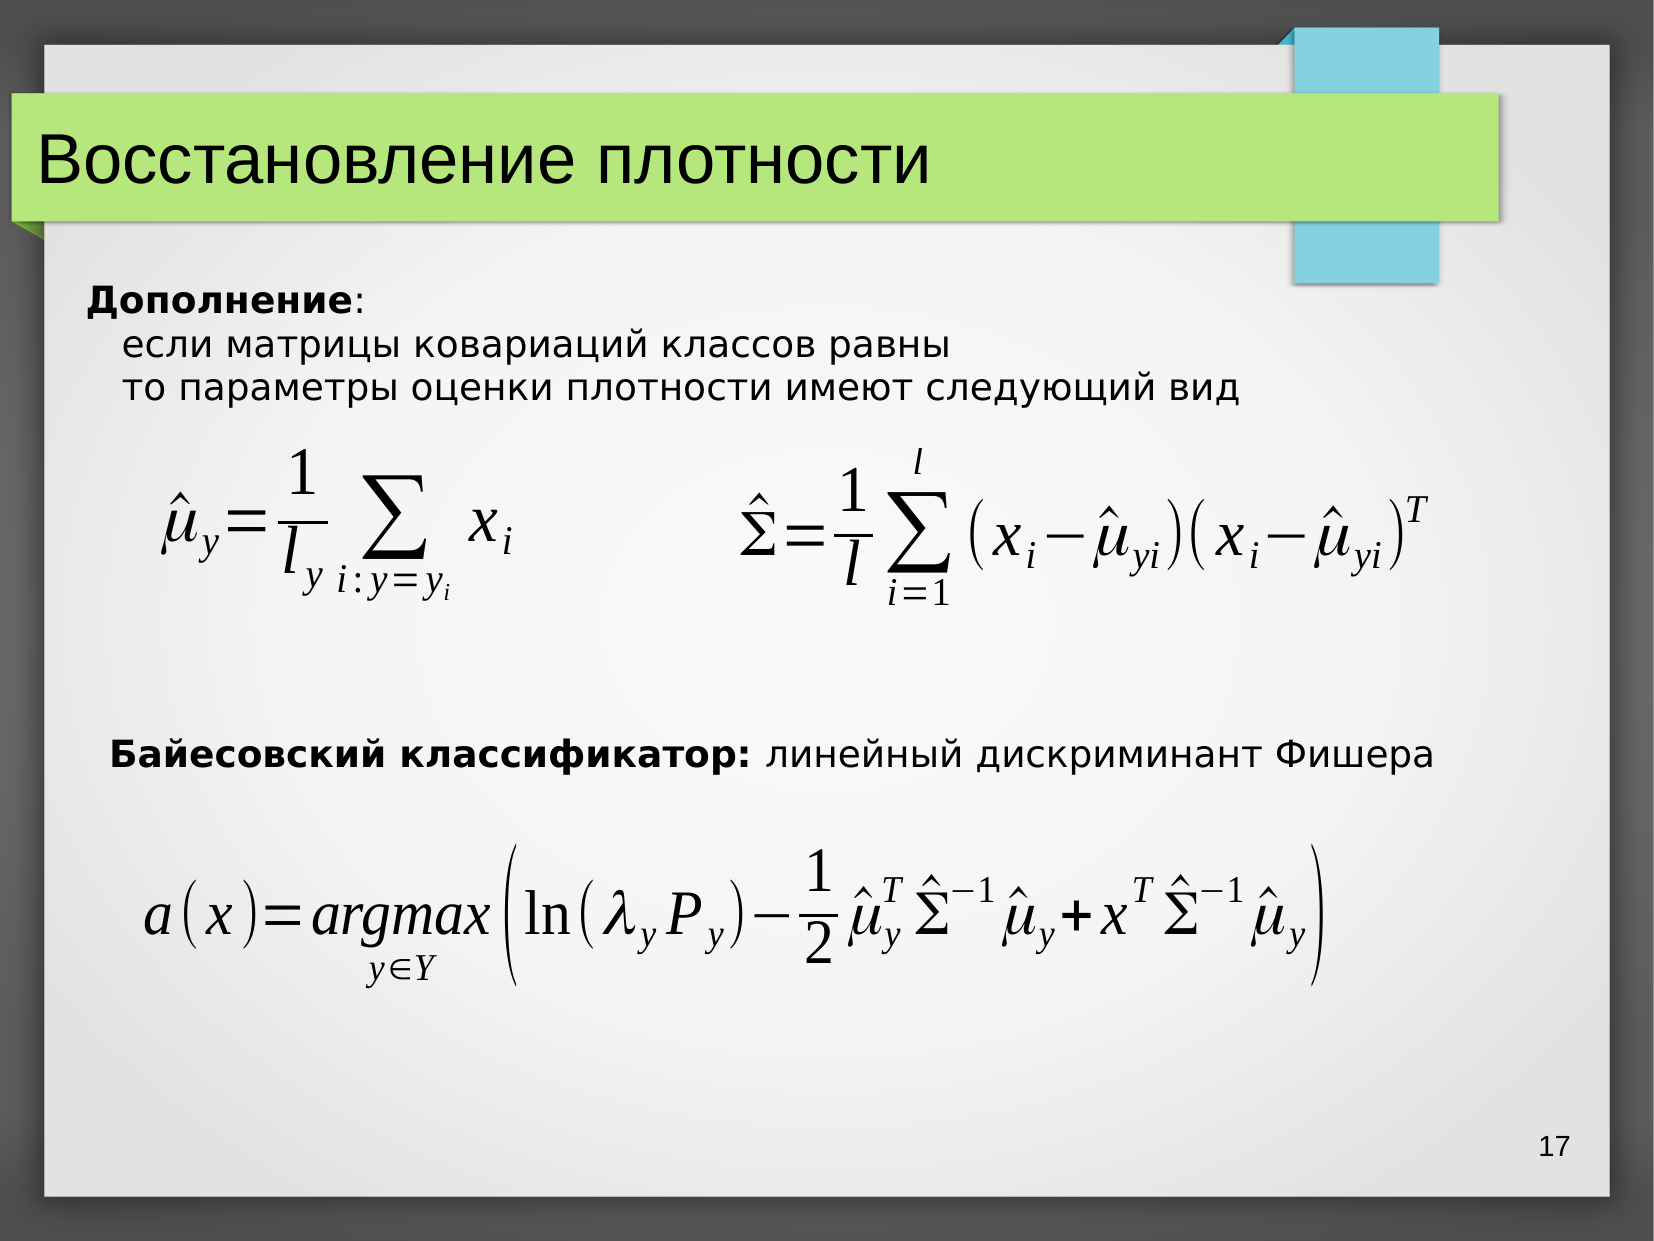

# Восстановление плотности
Дополнение:
 если матрицы ковариаций классов равны
 то параметры оценки плотности имеют следующий вид
Байесовский классификатор: линейный дискриминант Фишера
17